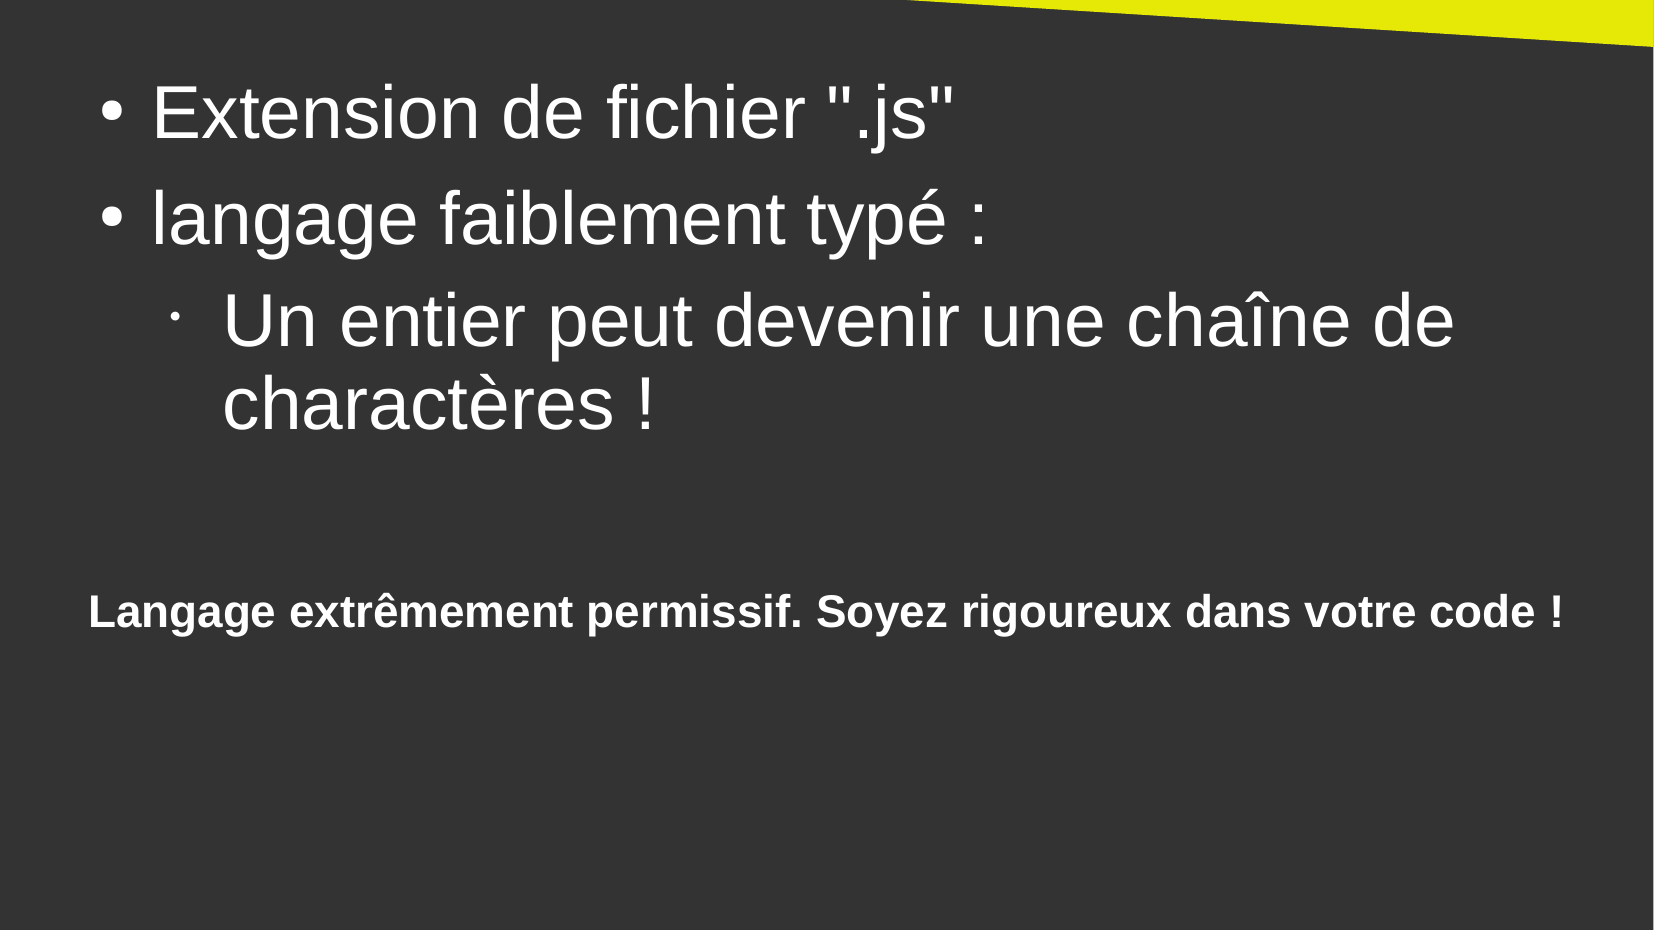

# Extension de fichier ".js"
langage faiblement typé :
Un entier peut devenir une chaîne de charactères !
Langage extrêmement permissif. Soyez rigoureux dans votre code !